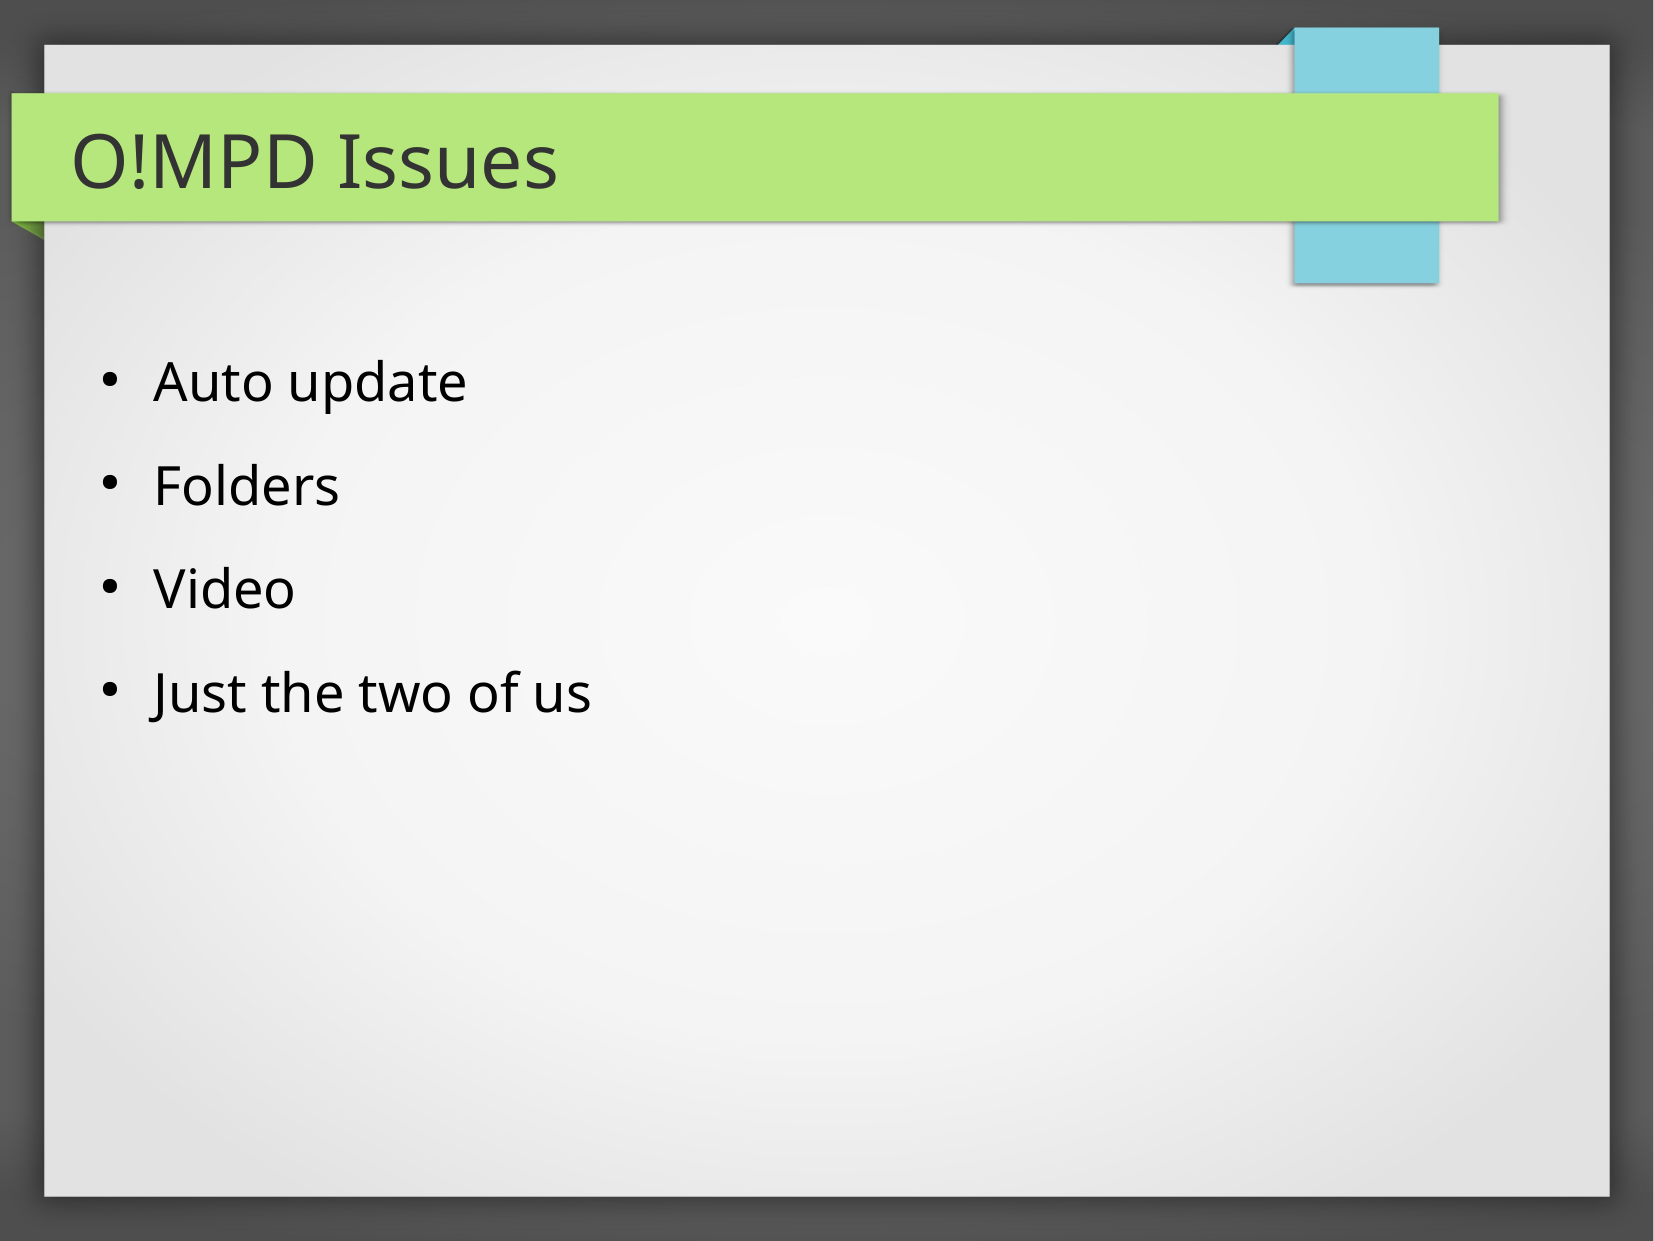

# O!MPD Issues
Auto update
Folders
Video
Just the two of us